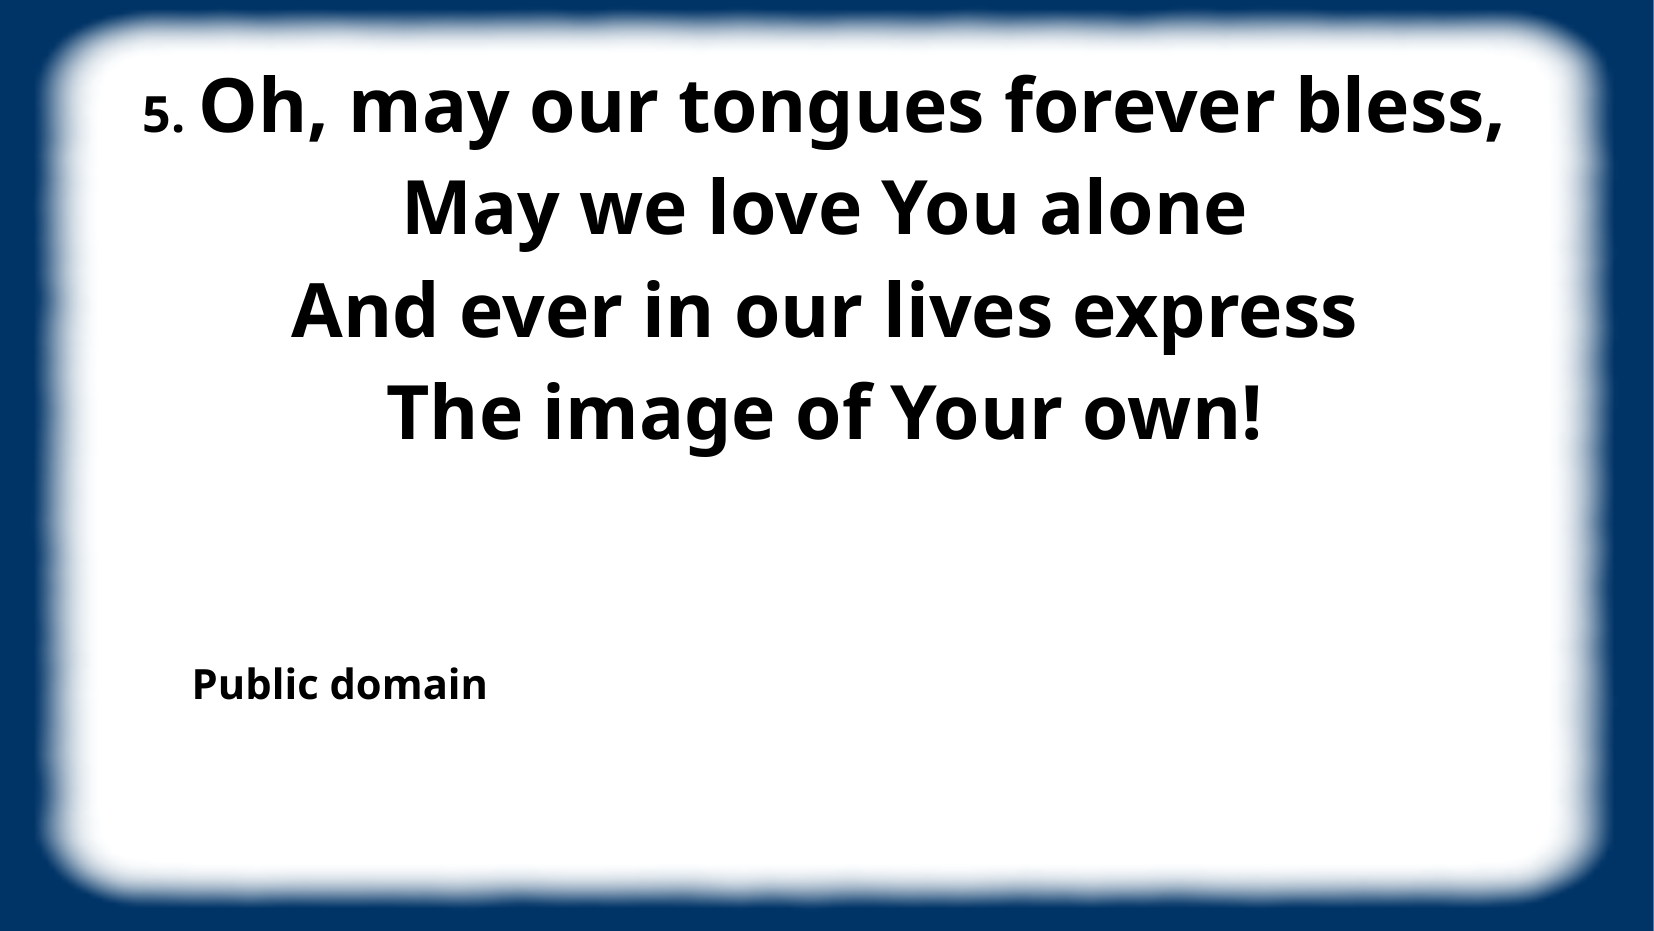

5. Oh, may our tongues forever bless,
May we love You alone
And ever in our lives express
The image of Your own!
 Public domain